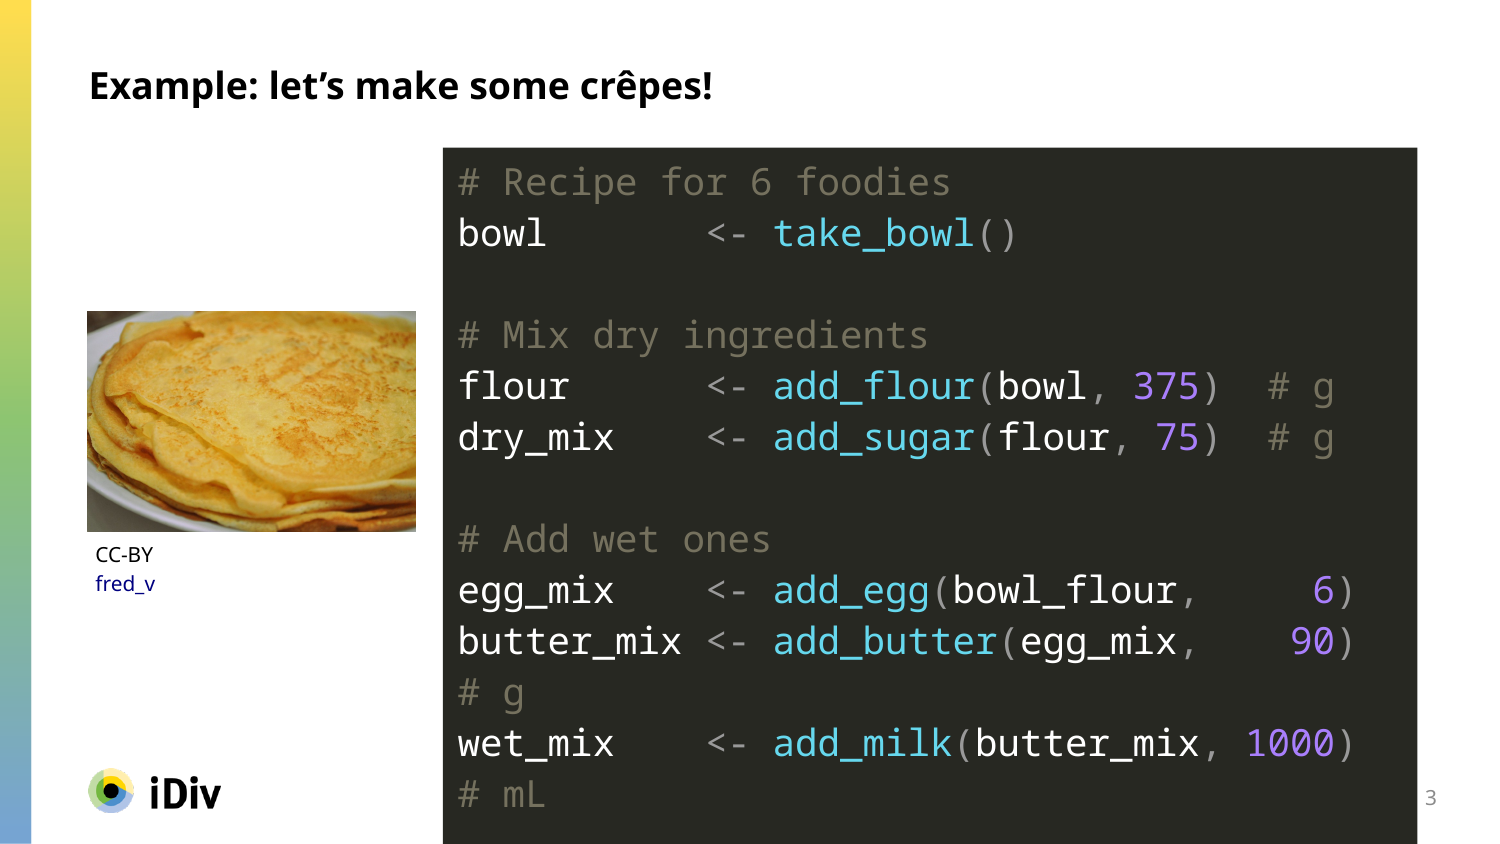

# Example: let’s make some crêpes!
# Recipe for 6 foodies
bowl <- take_bowl()
# Mix dry ingredients
flour <- add_flour(bowl, 375) # g
dry_mix <- add_sugar(flour, 75) # g
# Add wet ones
egg_mix <- add_egg(bowl_flour, 6)
butter_mix <- add_butter(egg_mix, 90) # g
wet_mix <- add_milk(butter_mix, 1000) # mL
ready_mix <- whisk(wet_mix)
# Cook the crêpes crepes <- cook_in_pan(ready_mix)
CC-BY fred_v